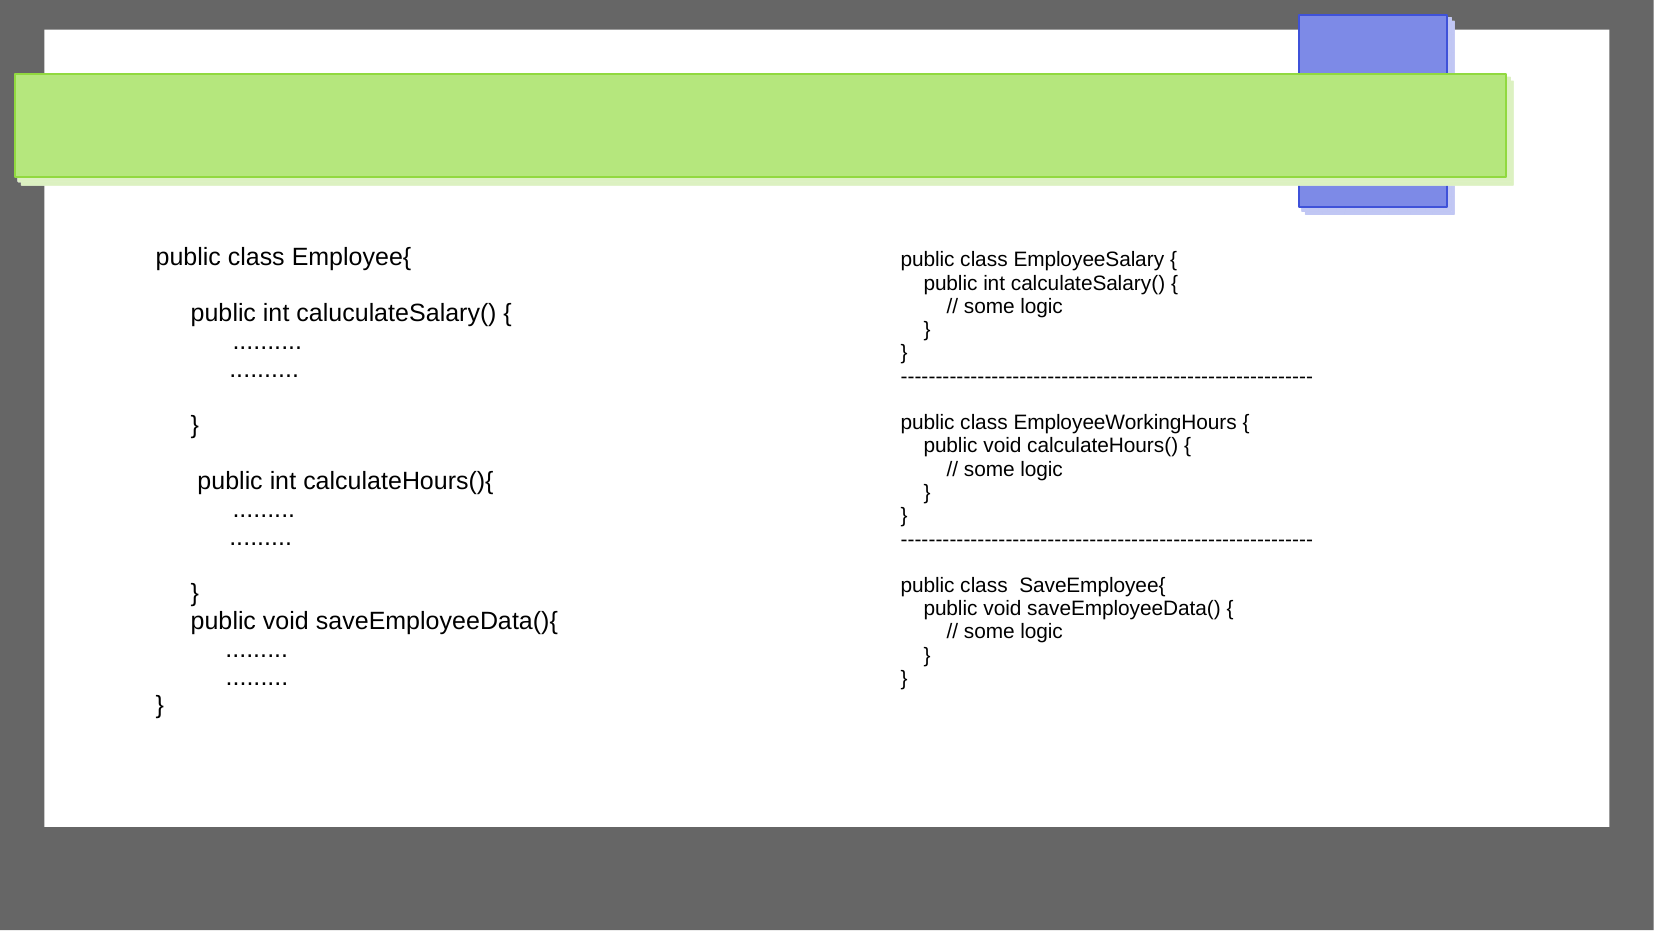

public class Employee{
 public int caluculateSalary() {
 ..........
	..........
 }
 public int calculateHours(){
 .........
	.........
 }
 public void saveEmployeeData(){
 .........
 .........
}
public class EmployeeSalary {
 public int calculateSalary() {
 // some logic
 }
}
-----------------------------------------------------------
public class EmployeeWorkingHours {
 public void calculateHours() {
 // some logic
 }
}
-----------------------------------------------------------
public class SaveEmployee{
 public void saveEmployeeData() {
 // some logic
 }
}